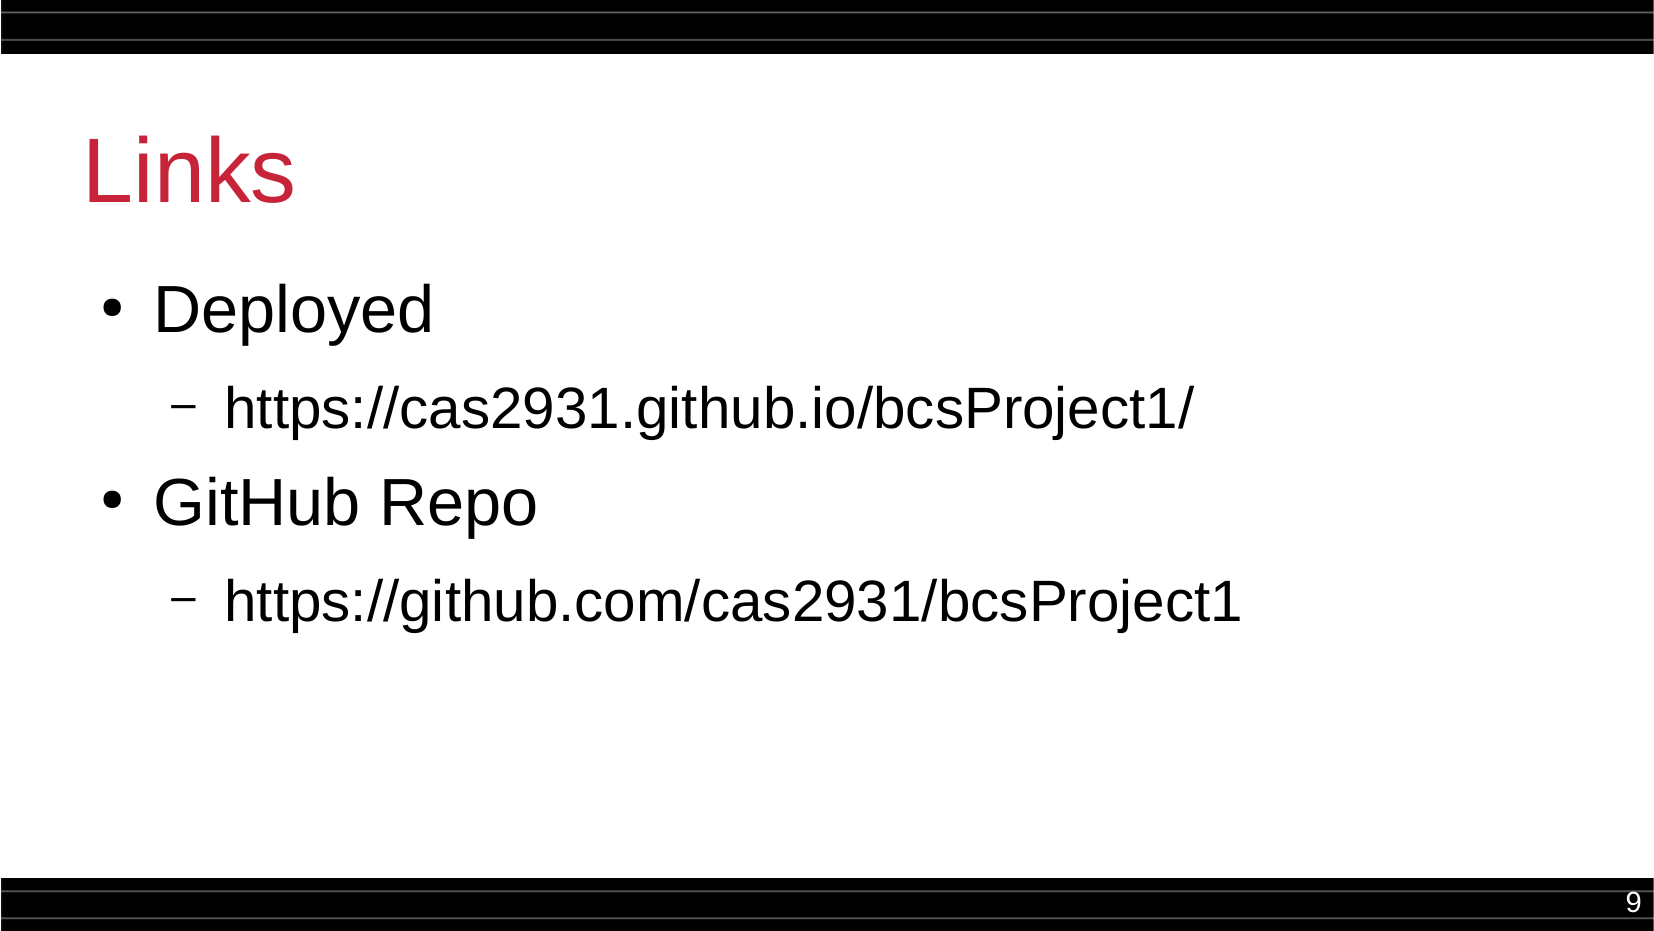

# Links
Deployed
https://cas2931.github.io/bcsProject1/
GitHub Repo
https://github.com/cas2931/bcsProject1